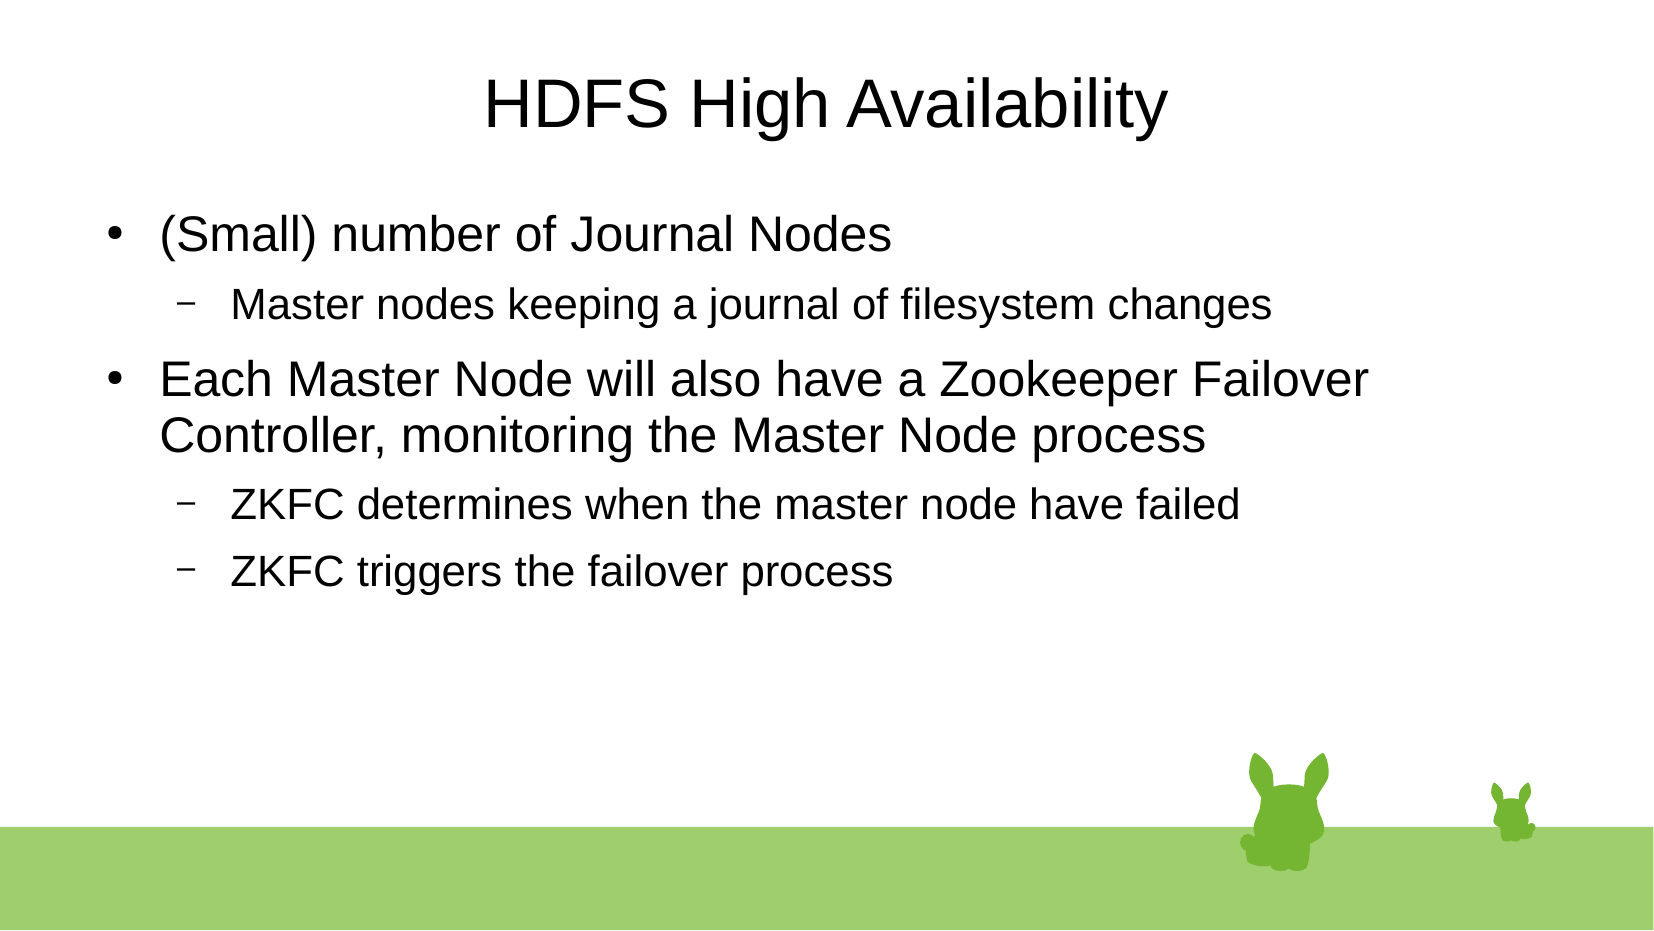

# HDFS High Availability
(Small) number of Journal Nodes
Master nodes keeping a journal of filesystem changes
Each Master Node will also have a Zookeeper Failover Controller, monitoring the Master Node process
ZKFC determines when the master node have failed
ZKFC triggers the failover process